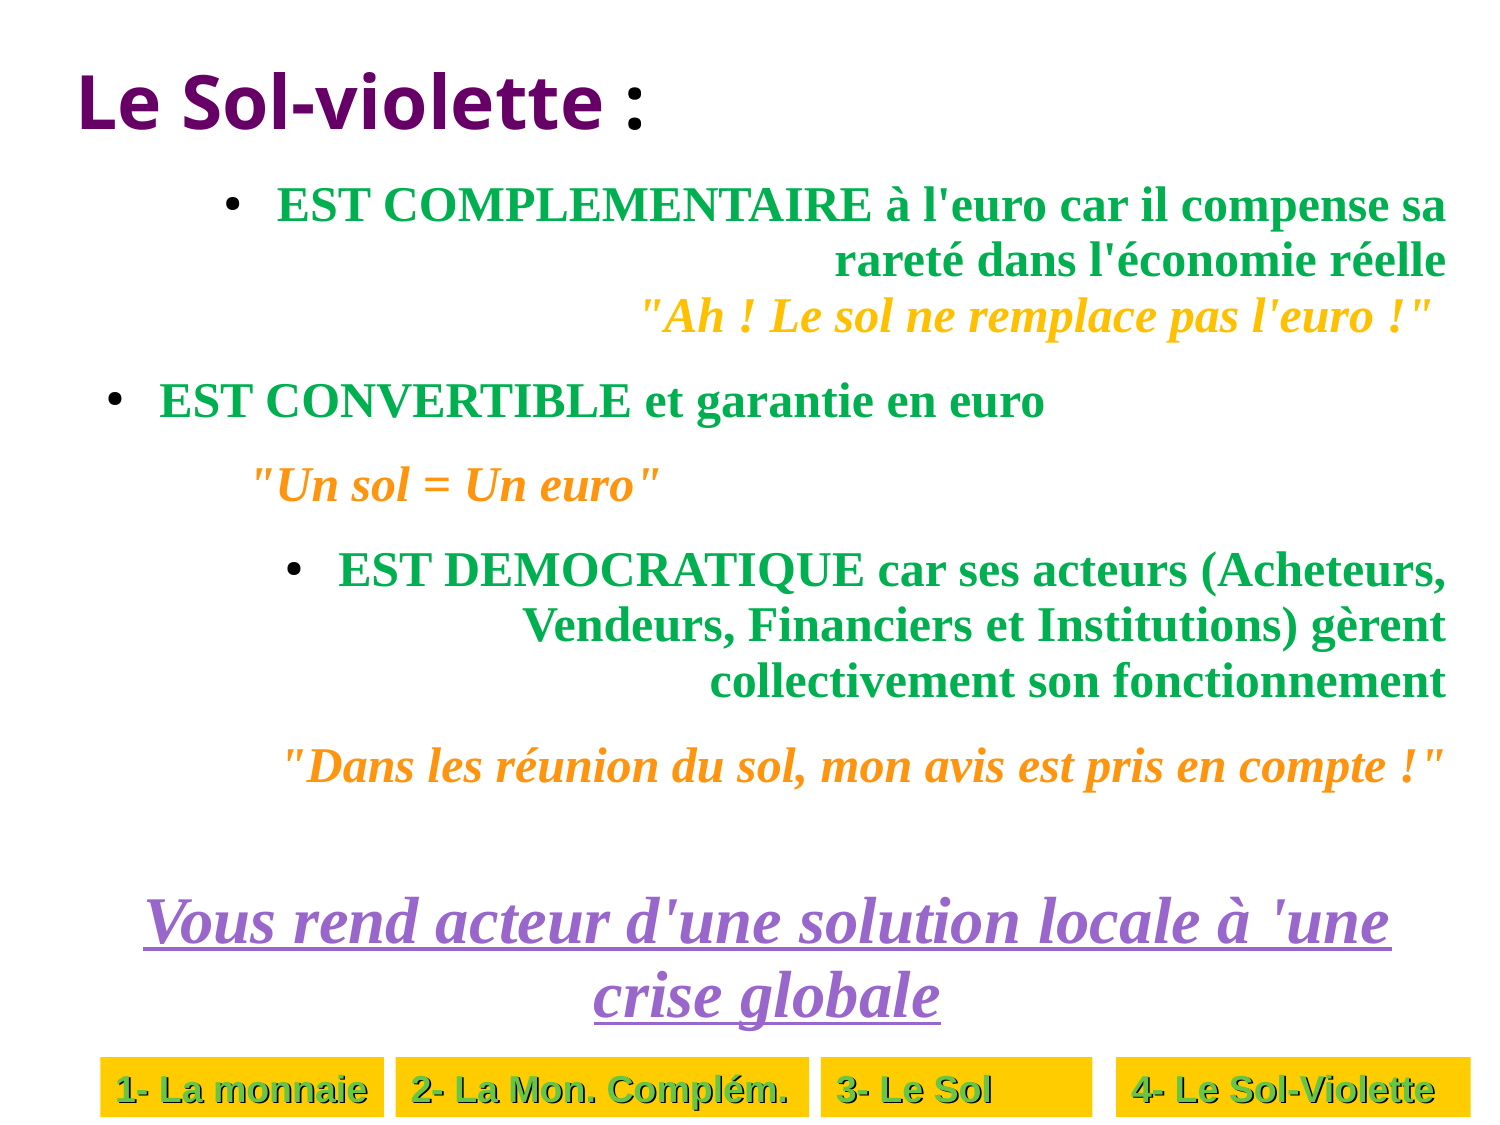

# Le Sol-violette :
EST COMPLEMENTAIRE à l'euro car il compense sa rareté dans l'économie réelle
"Ah ! Le sol ne remplace pas l'euro !"
EST CONVERTIBLE et garantie en euro
"Un sol = Un euro"
EST DEMOCRATIQUE car ses acteurs (Acheteurs, Vendeurs, Financiers et Institutions) gèrent collectivement son fonctionnement
"Dans les réunion du sol, mon avis est pris en compte !"
Vous rend acteur d'une solution locale à 'une crise globale